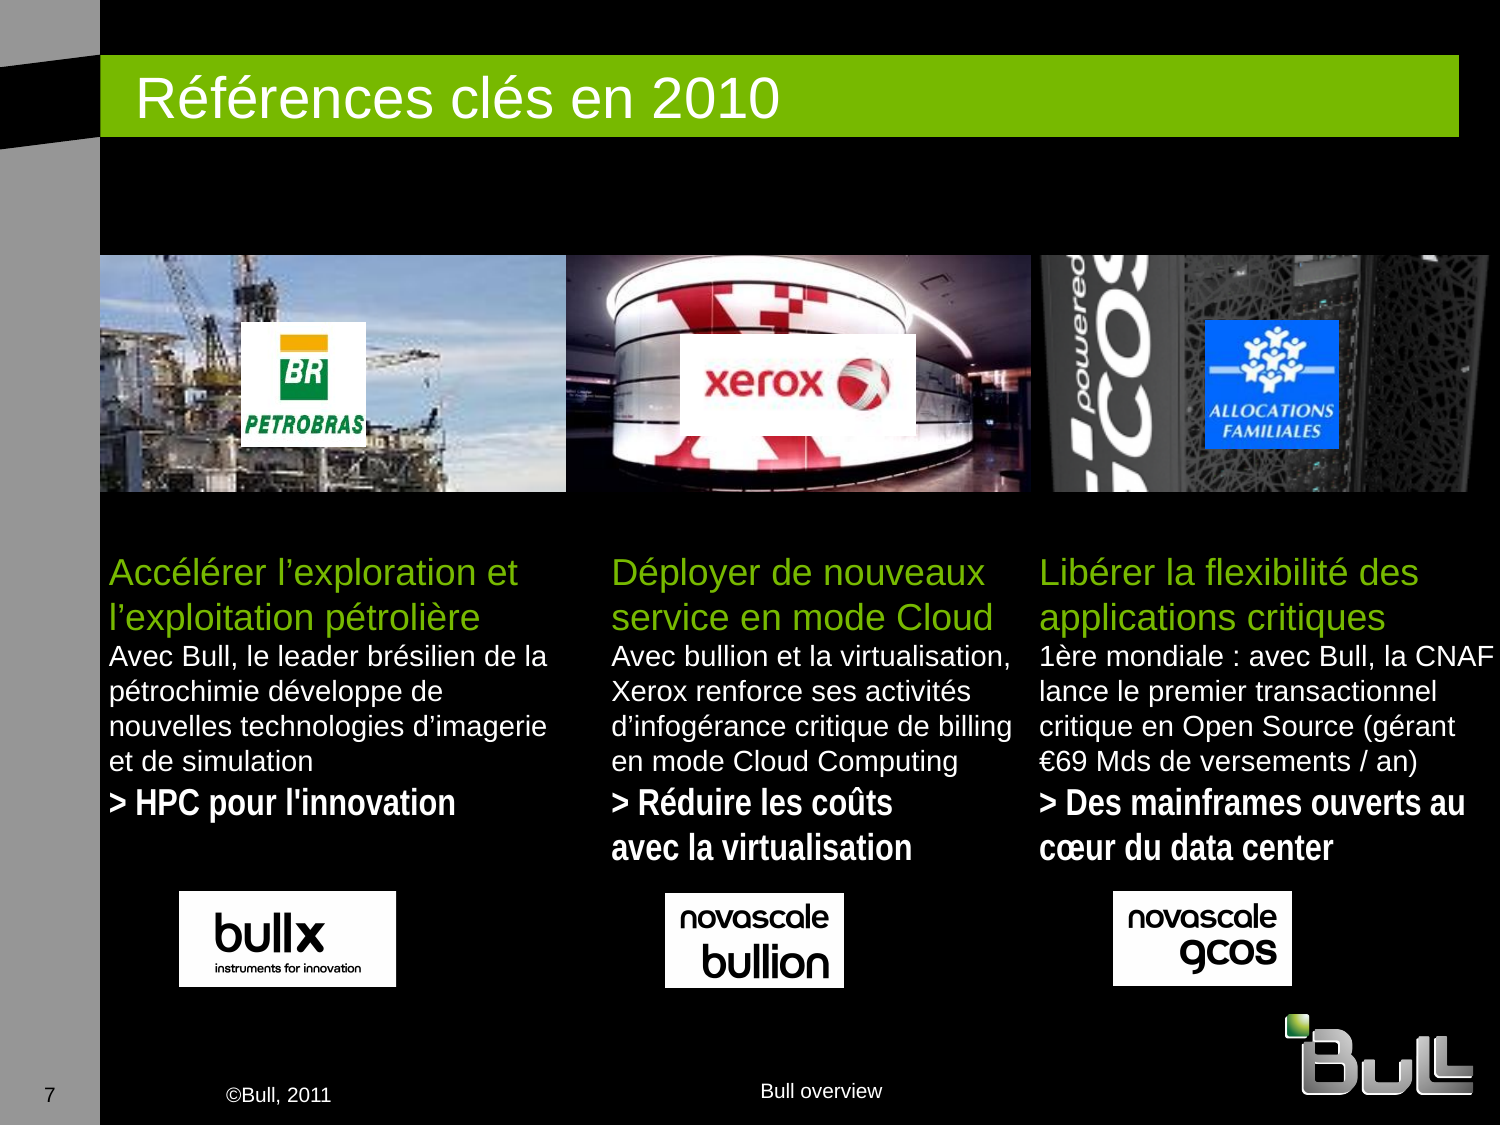

# Références clés en 2010
Accélérer l’exploration et l’exploitation pétrolière
Avec Bull, le leader brésilien de la pétrochimie développe de nouvelles technologies d’imagerie et de simulation
> HPC pour l'innovation
Déployer de nouveaux service en mode Cloud
Avec bullion et la virtualisation, Xerox renforce ses activités d’infogérance critique de billing en mode Cloud Computing
> Réduire les coûts
avec la virtualisation
Libérer la flexibilité des applications critiques
1ère mondiale : avec Bull, la CNAF lance le premier transactionnel critique en Open Source (gérant €69 Mds de versements / an)
> Des mainframes ouverts au cœur du data center